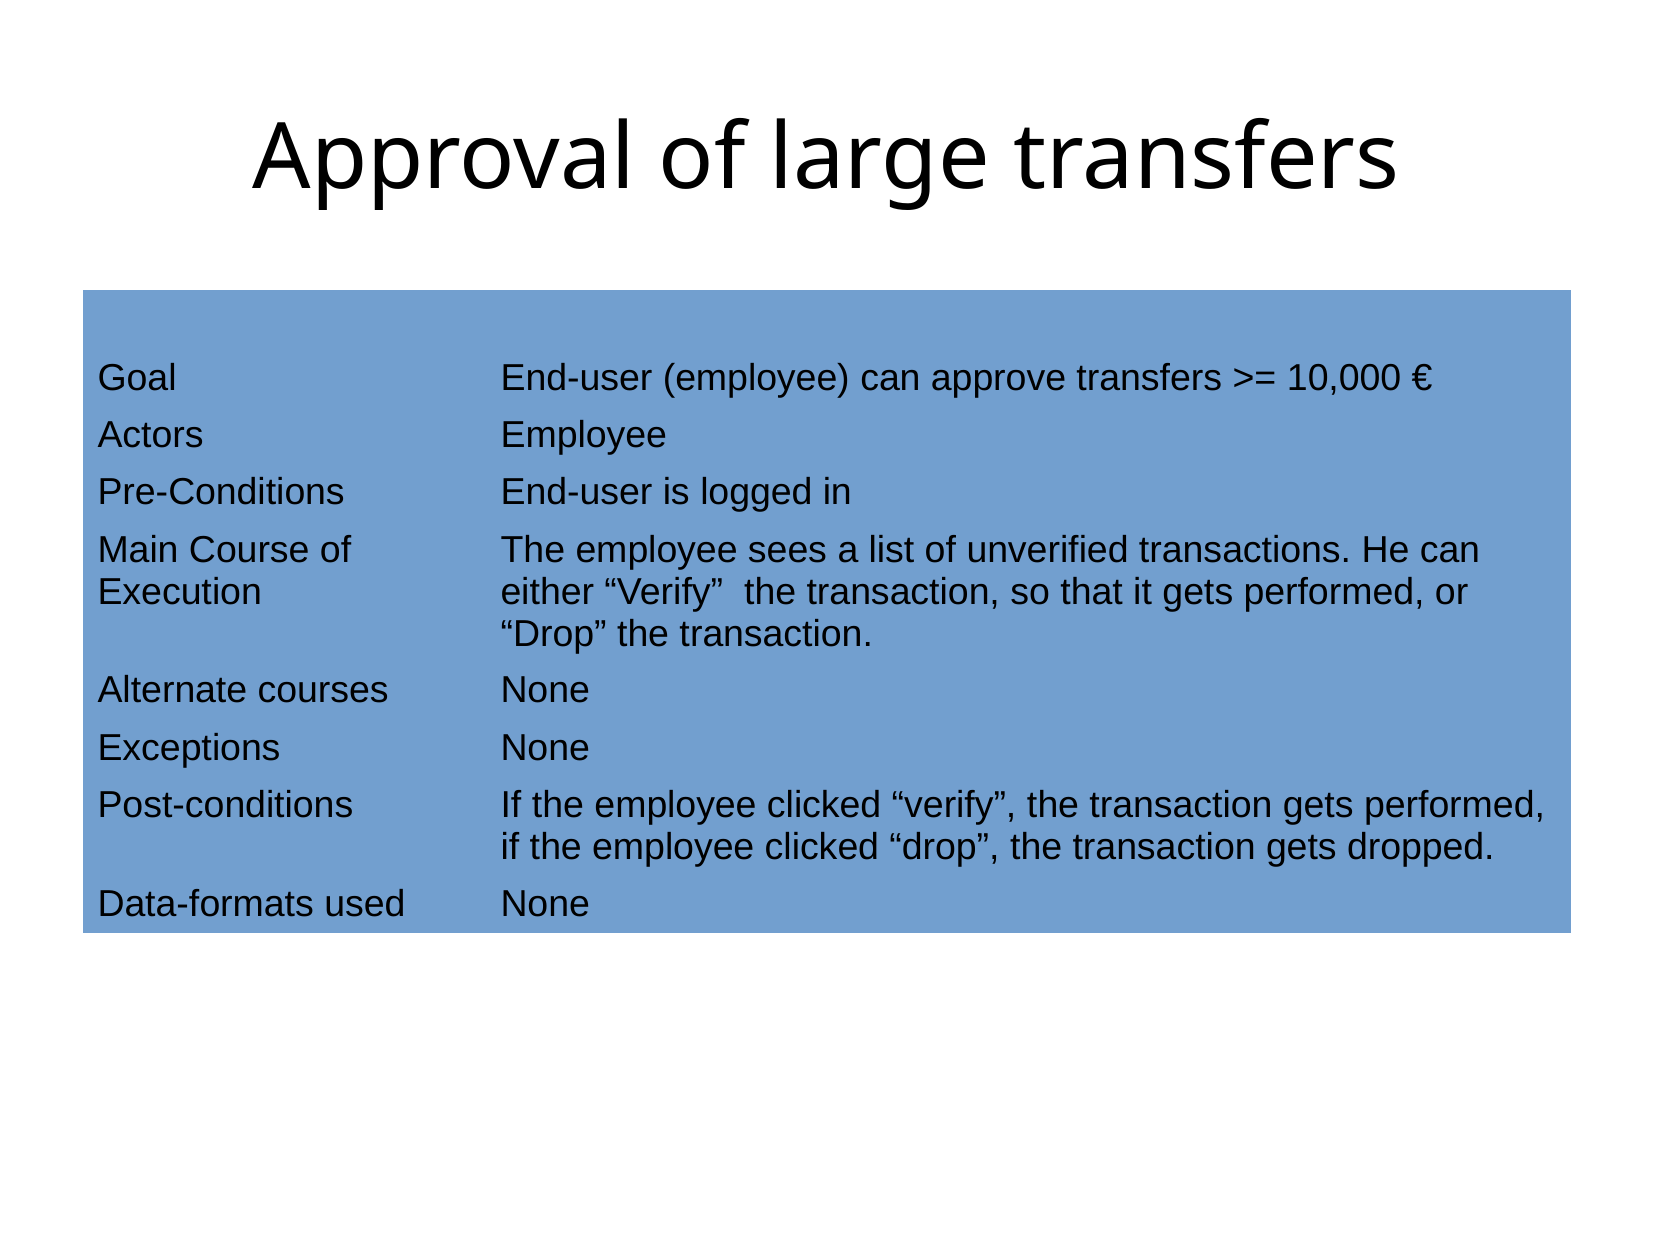

# Approval of large transfers
| | |
| --- | --- |
| Goal | End-user (employee) can approve transfers >= 10,000 € |
| Actors | Employee |
| Pre-Conditions | End-user is logged in |
| Main Course of Execution | The employee sees a list of unverified transactions. He can either “Verify” the transaction, so that it gets performed, or “Drop” the transaction. |
| Alternate courses | None |
| Exceptions | None |
| Post-conditions | If the employee clicked “verify”, the transaction gets performed, if the employee clicked “drop”, the transaction gets dropped. |
| Data-formats used | None |